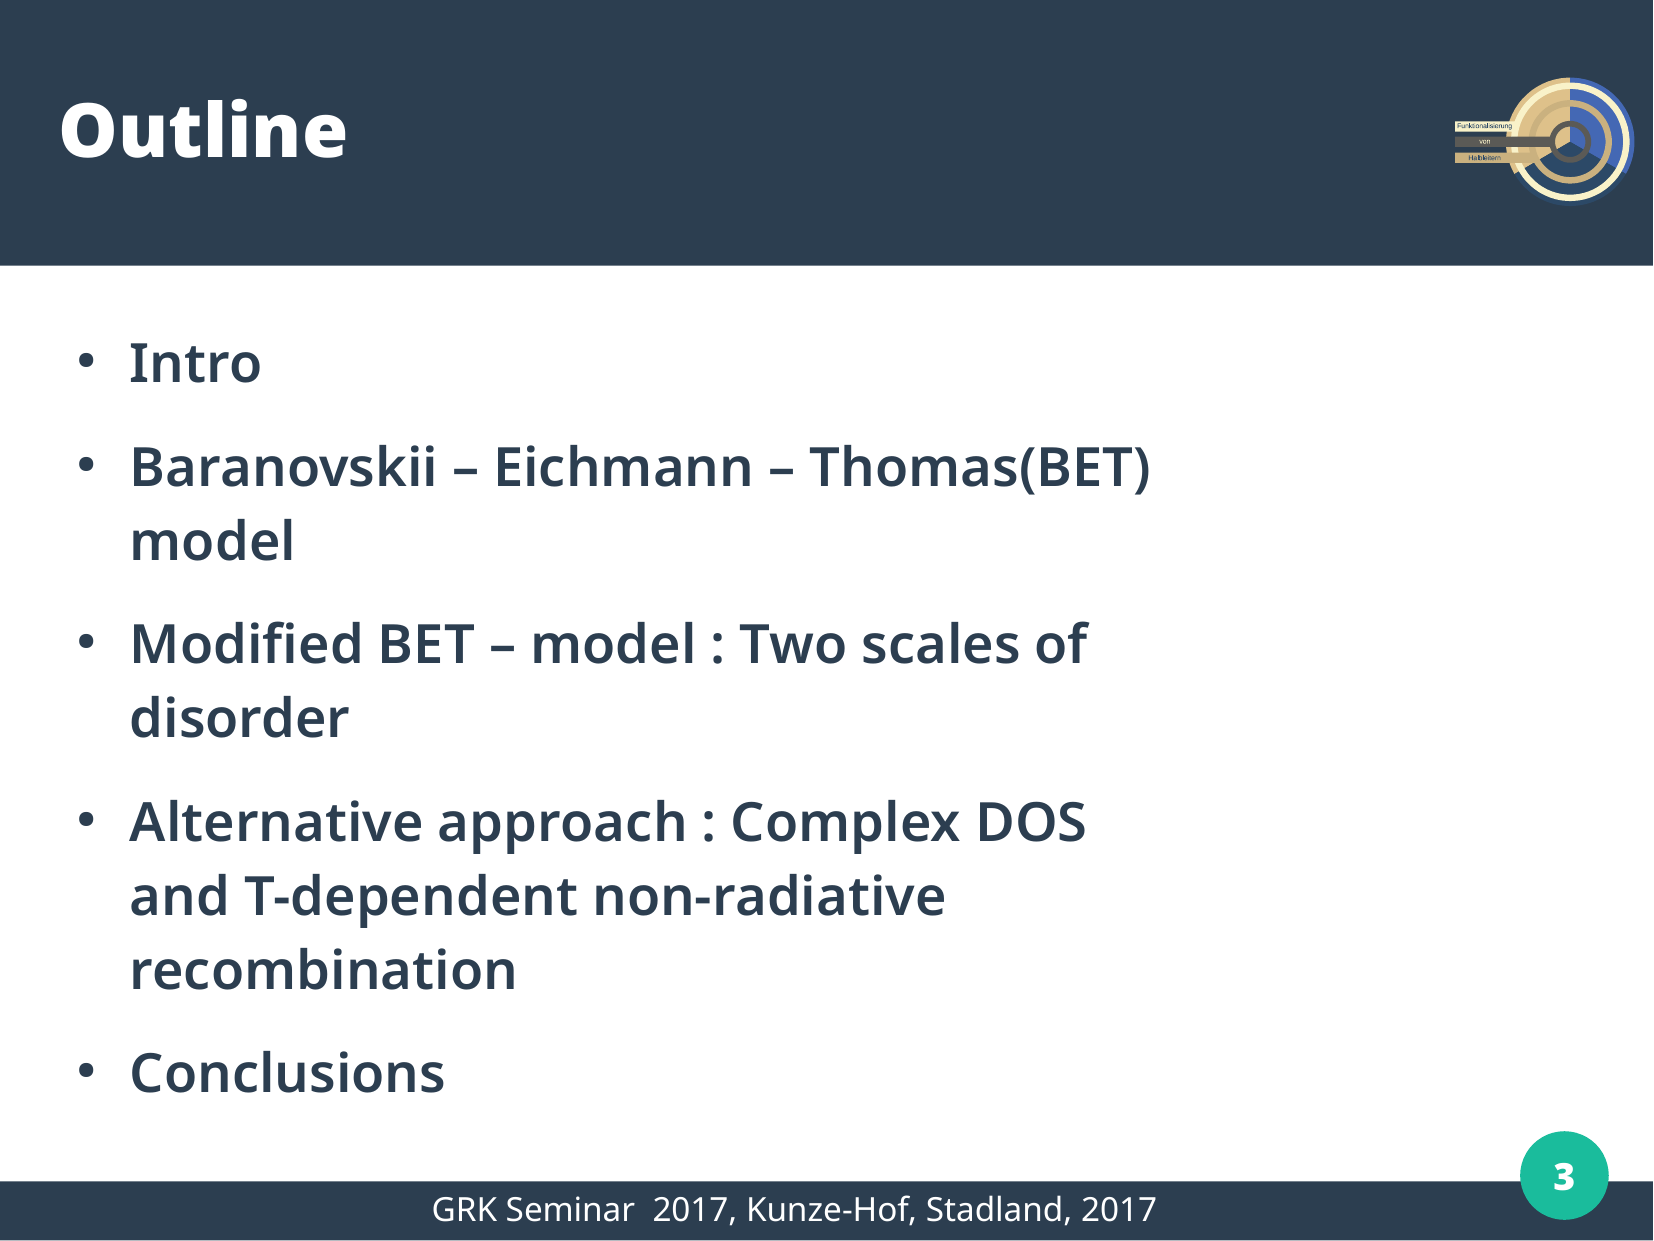

# Outline
Intro
Baranovskii – Eichmann – Thomas(BET) model
Modified BET – model : Two scales of disorder
Alternative approach : Complex DOS and T-dependent non-radiative recombination
Conclusions
3
GRK Seminar 2017, Kunze-Hof, Stadland, 2017